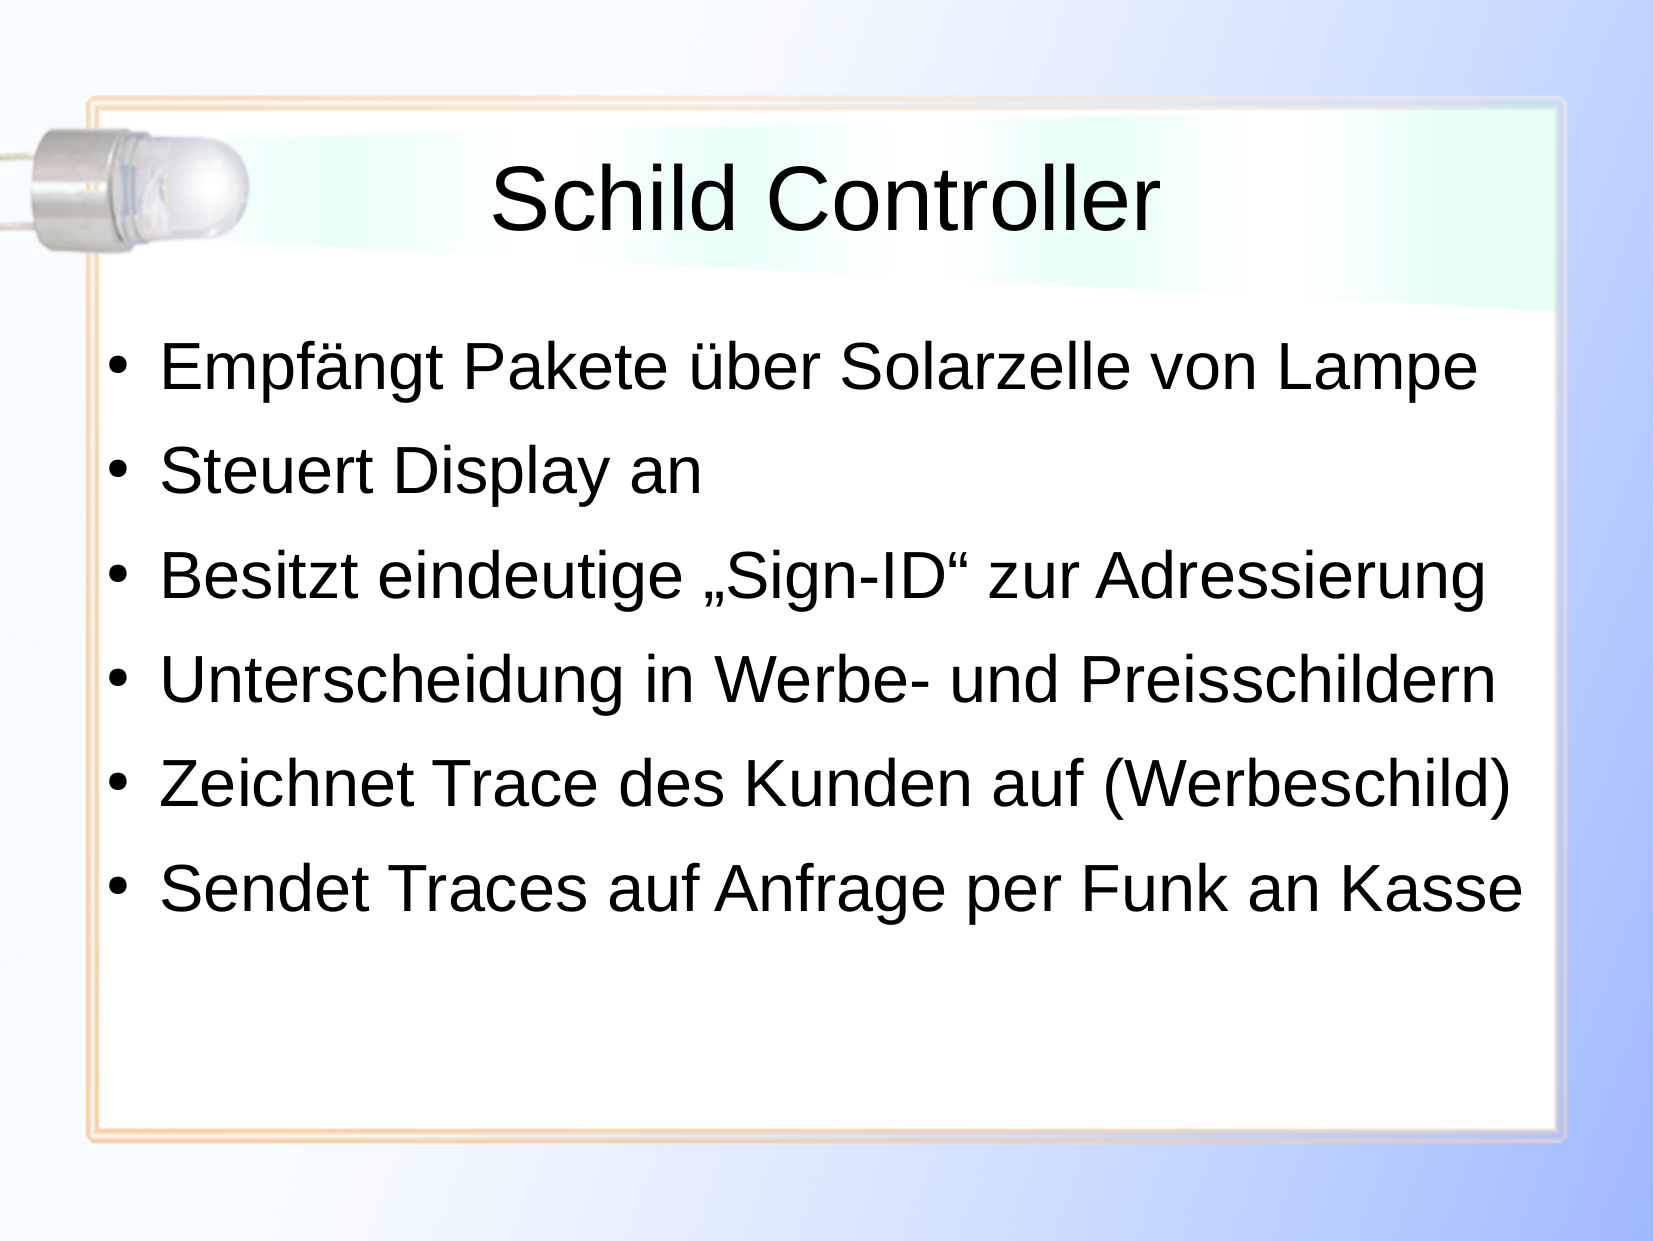

# Schild Controller
Empfängt Pakete über Solarzelle von Lampe
Steuert Display an
Besitzt eindeutige „Sign-ID“ zur Adressierung
Unterscheidung in Werbe- und Preisschildern
Zeichnet Trace des Kunden auf (Werbeschild)
Sendet Traces auf Anfrage per Funk an Kasse